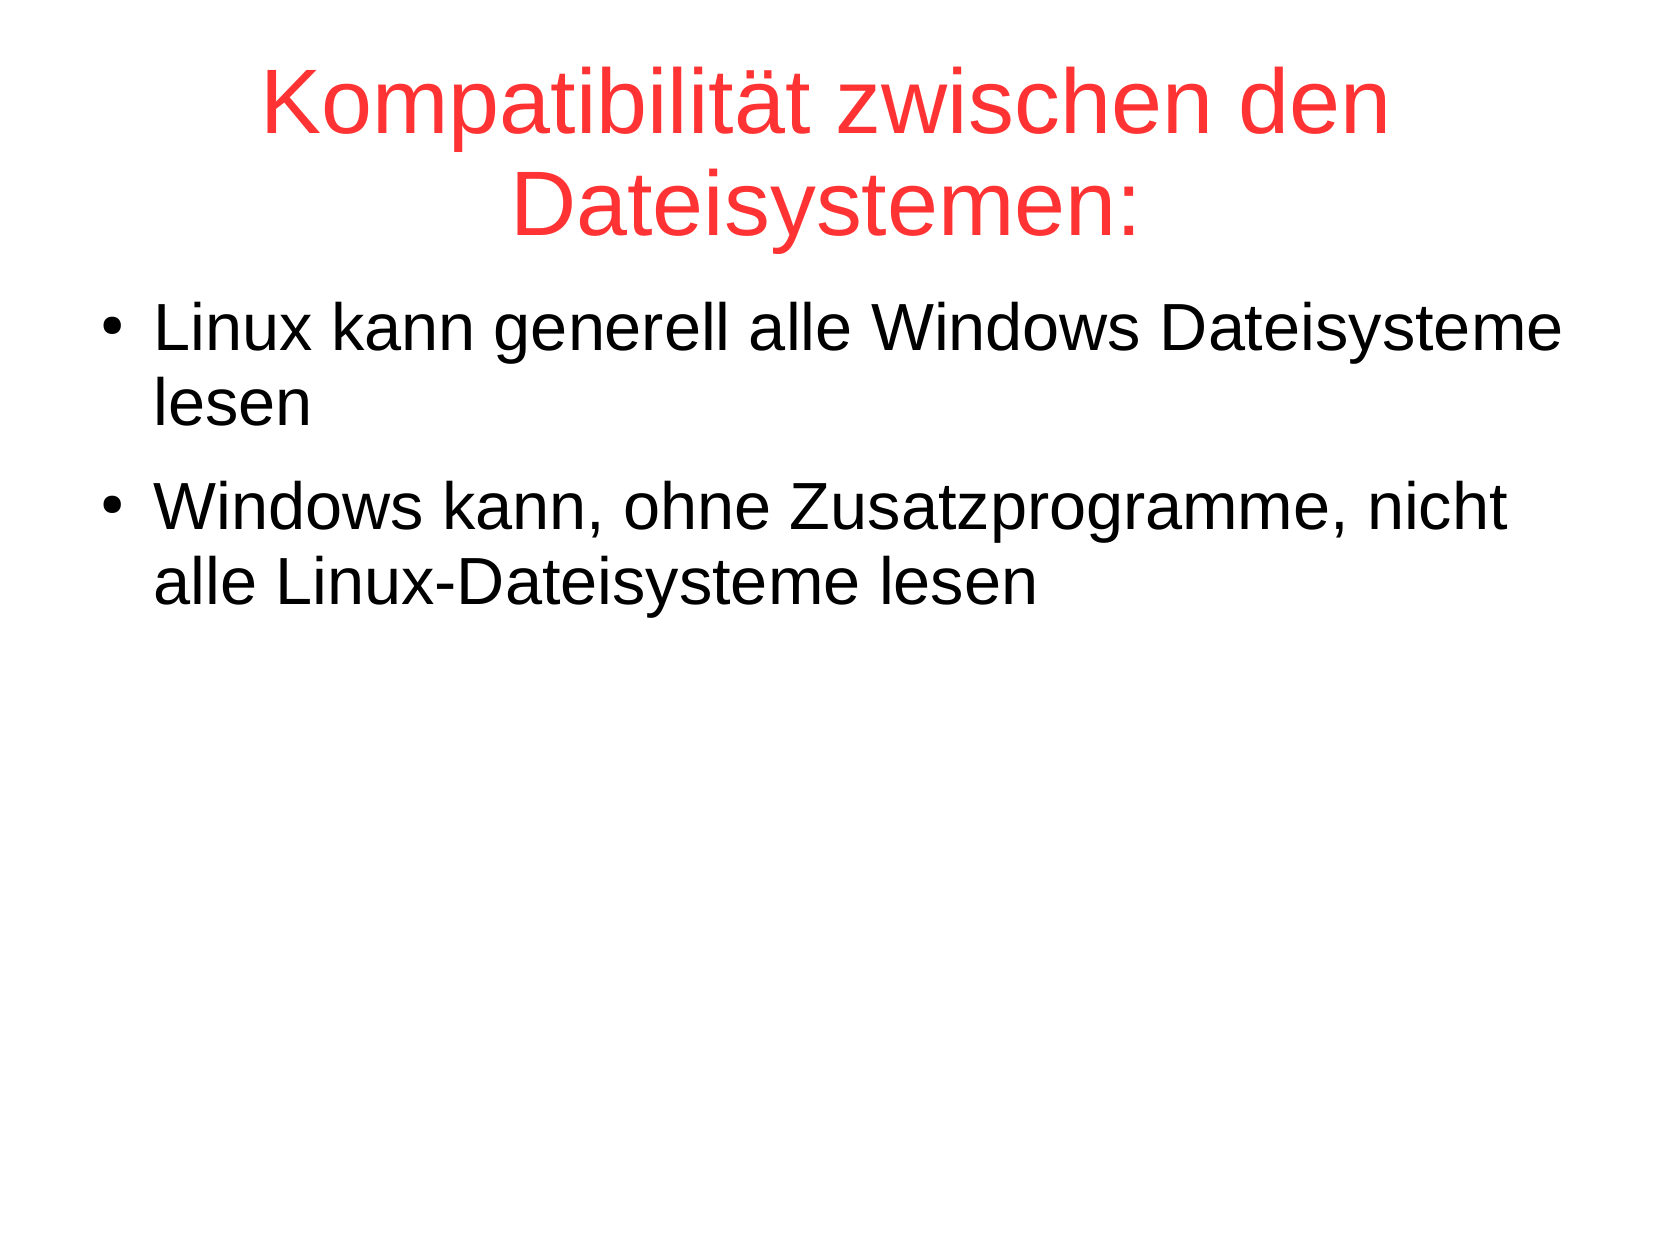

# Kompatibilität zwischen den Dateisystemen:
Linux kann generell alle Windows Dateisysteme lesen
Windows kann, ohne Zusatzprogramme, nicht alle Linux-Dateisysteme lesen